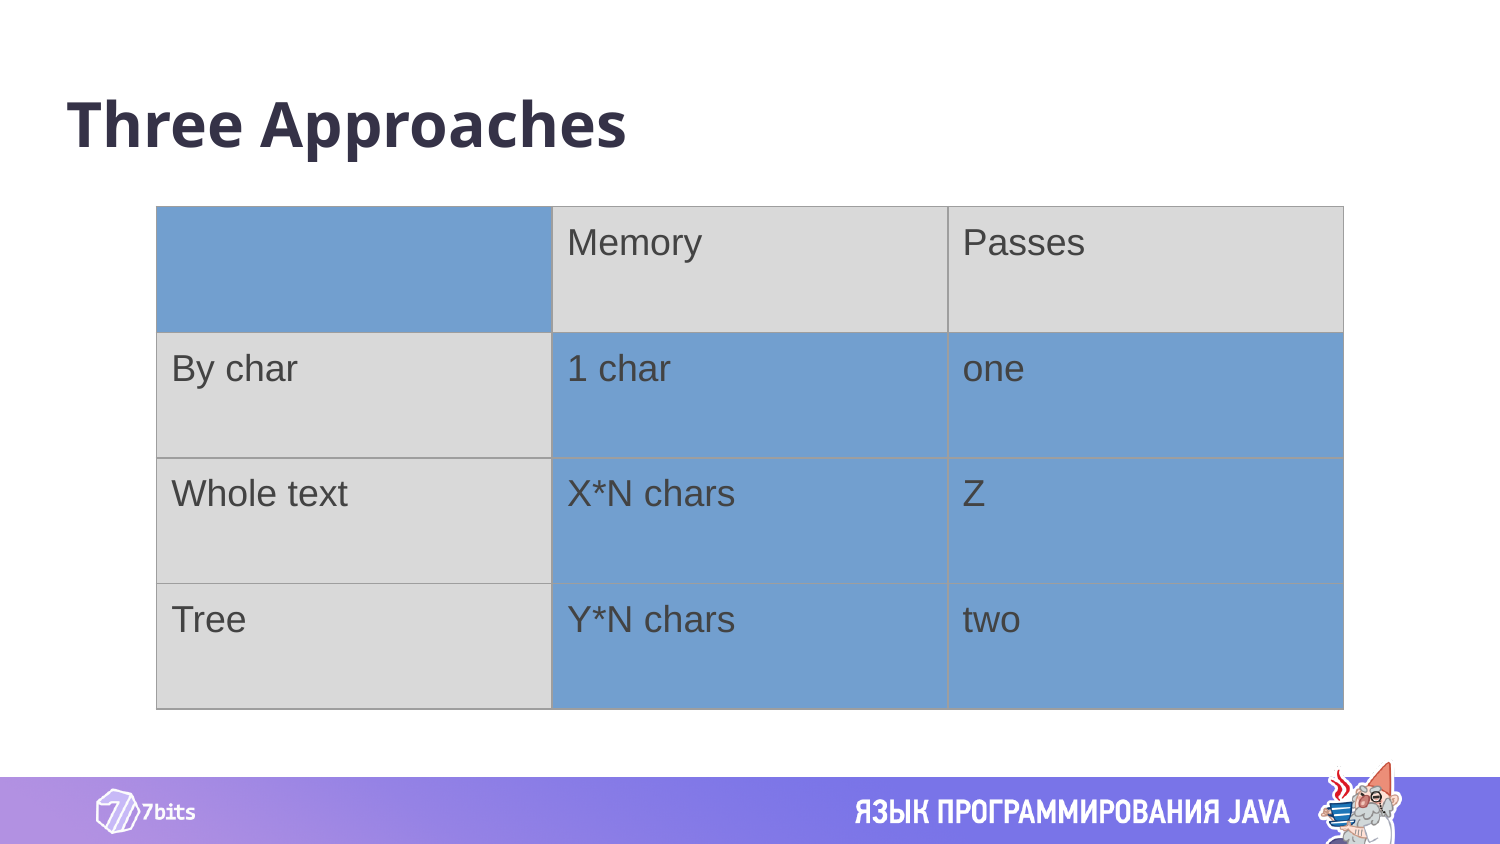

# Three Approaches
| | Memory | Passes |
| --- | --- | --- |
| By char | 1 char | one |
| Whole text | X\*N chars | Z |
| Tree | Y\*N chars | two |